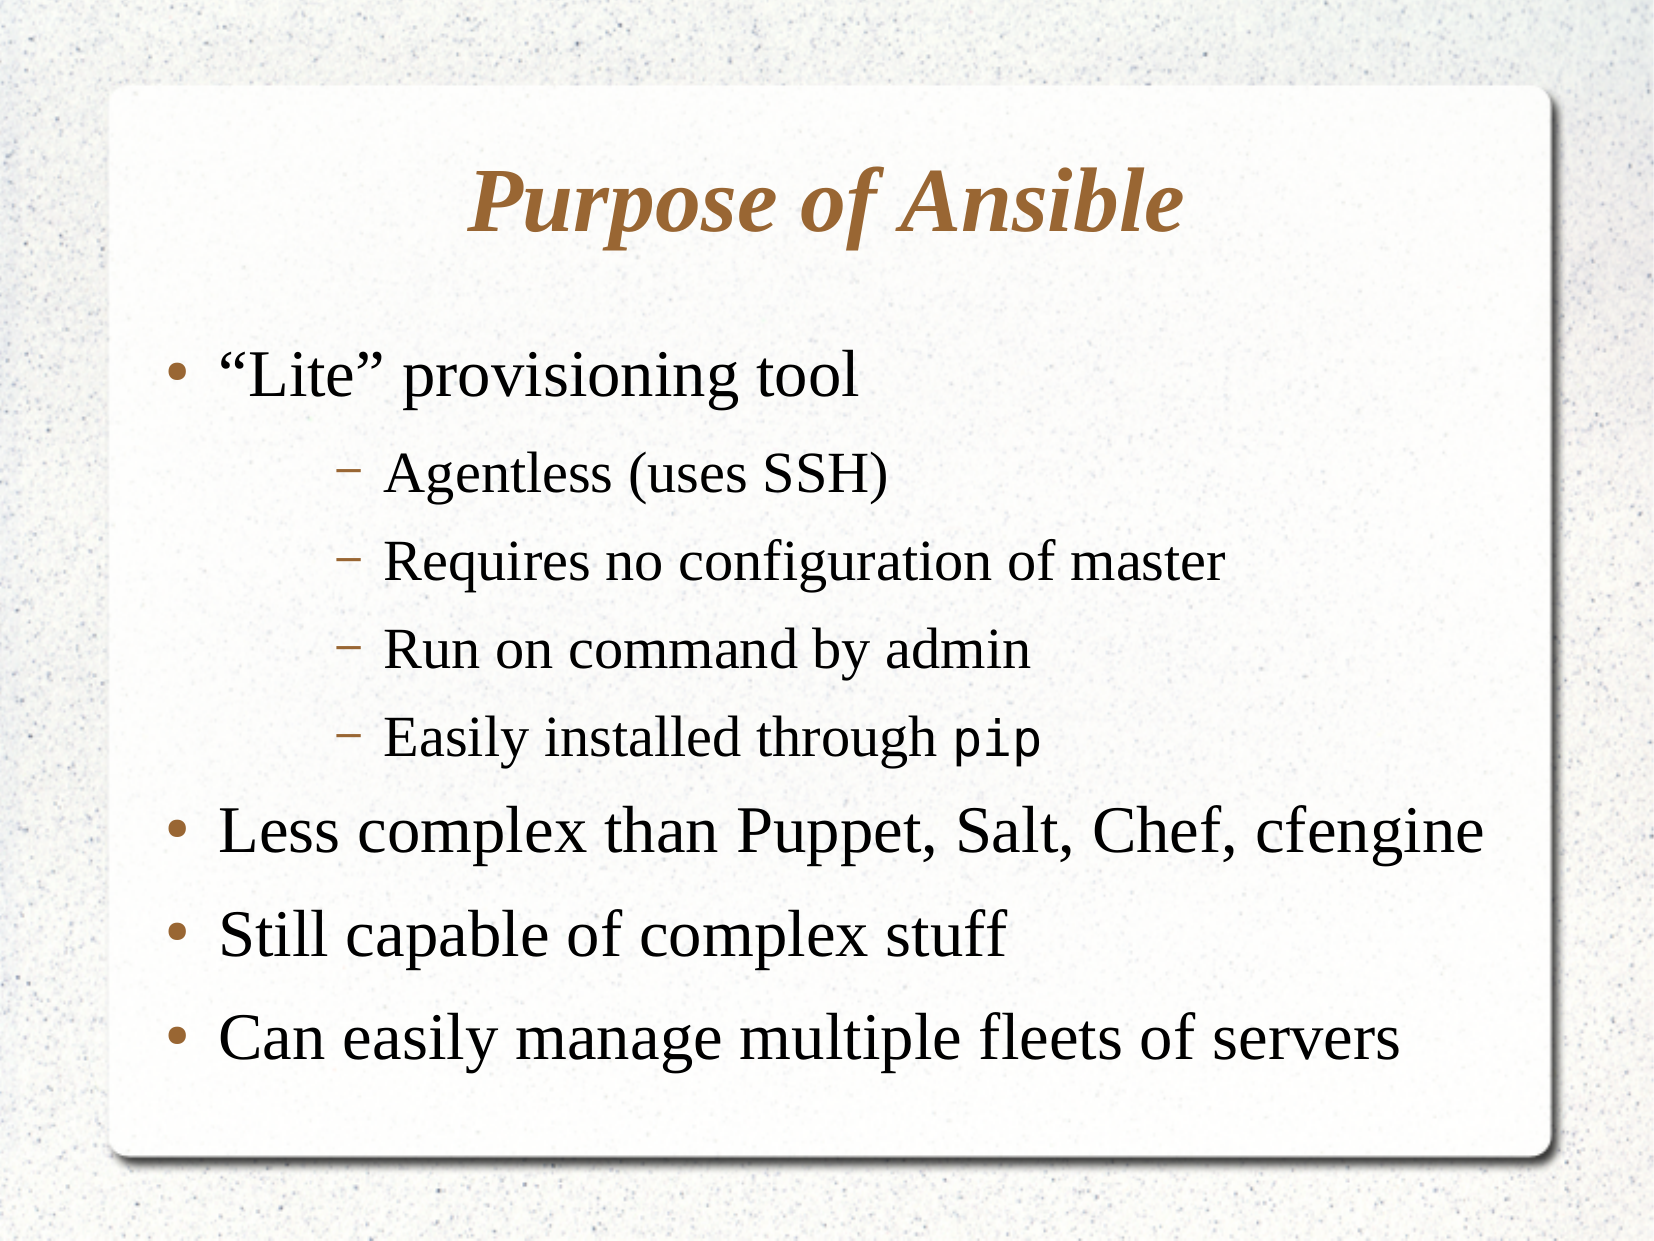

# Purpose of Ansible
“Lite” provisioning tool
Agentless (uses SSH)
Requires no configuration of master
Run on command by admin
Easily installed through pip
Less complex than Puppet, Salt, Chef, cfengine
Still capable of complex stuff
Can easily manage multiple fleets of servers